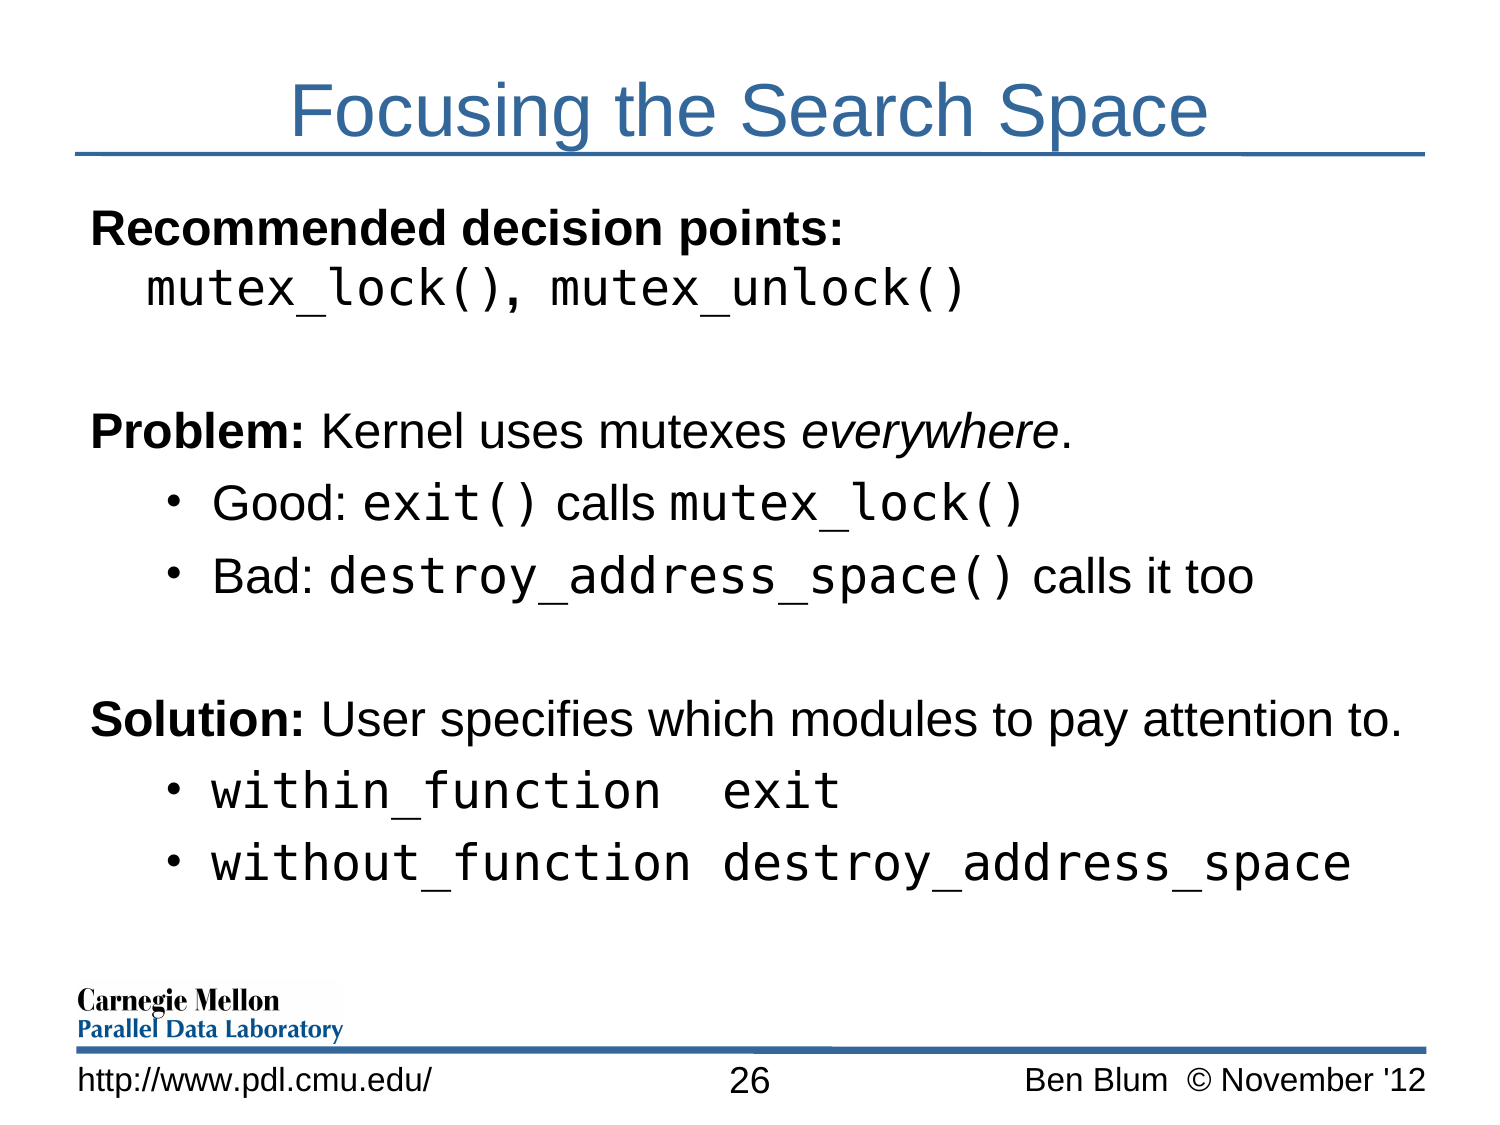

# Focusing the Search Space
Recommended decision points: mutex_lock(), mutex_unlock()
Problem: Kernel uses mutexes everywhere.
Good: exit() calls mutex_lock()
Bad: destroy_address_space() calls it too
Solution: User specifies which modules to pay attention to.
within_function exit
without_function destroy_address_space
26